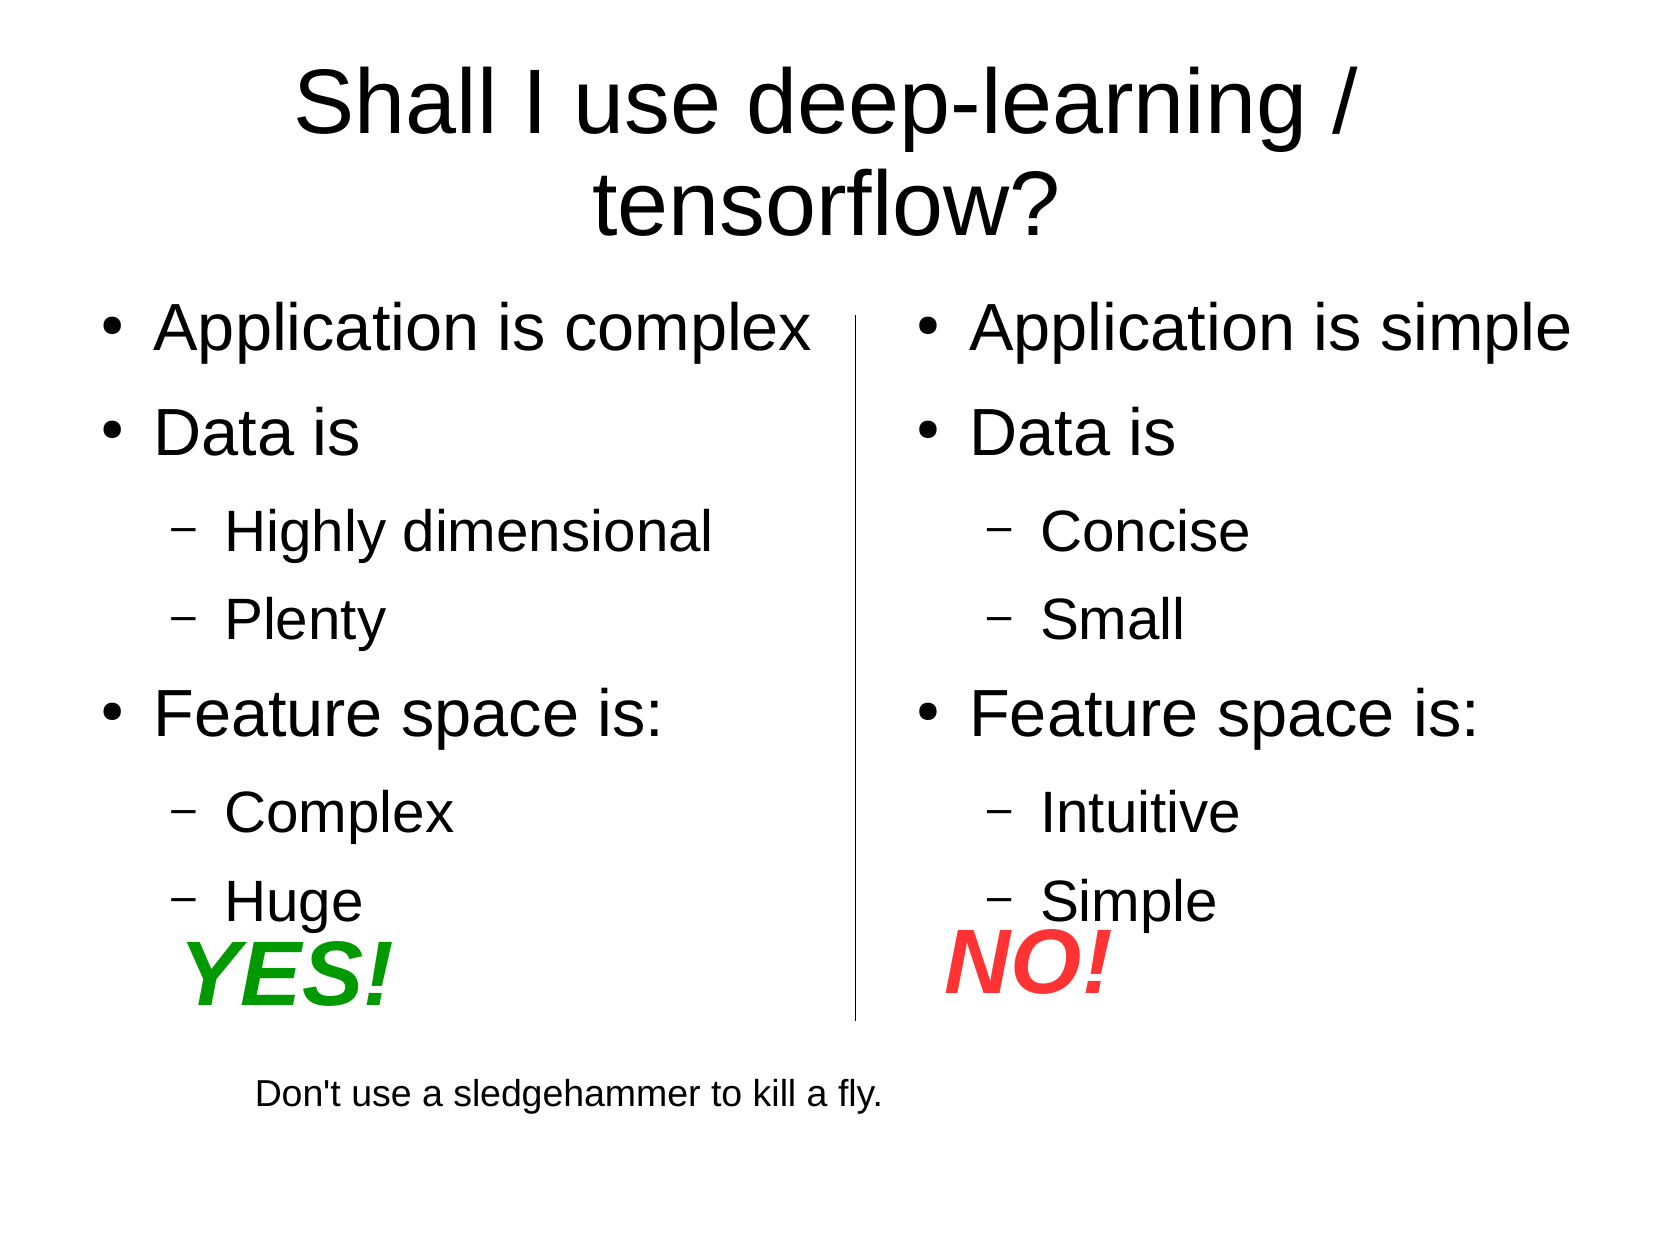

# Shall I use deep-learning / tensorflow?
Application is complex
Data is
Highly dimensional
Plenty
Feature space is:
Complex
Huge
Application is simple
Data is
Concise
Small
Feature space is:
Intuitive
Simple
NO!
YES!
Don't use a sledgehammer to kill a fly.